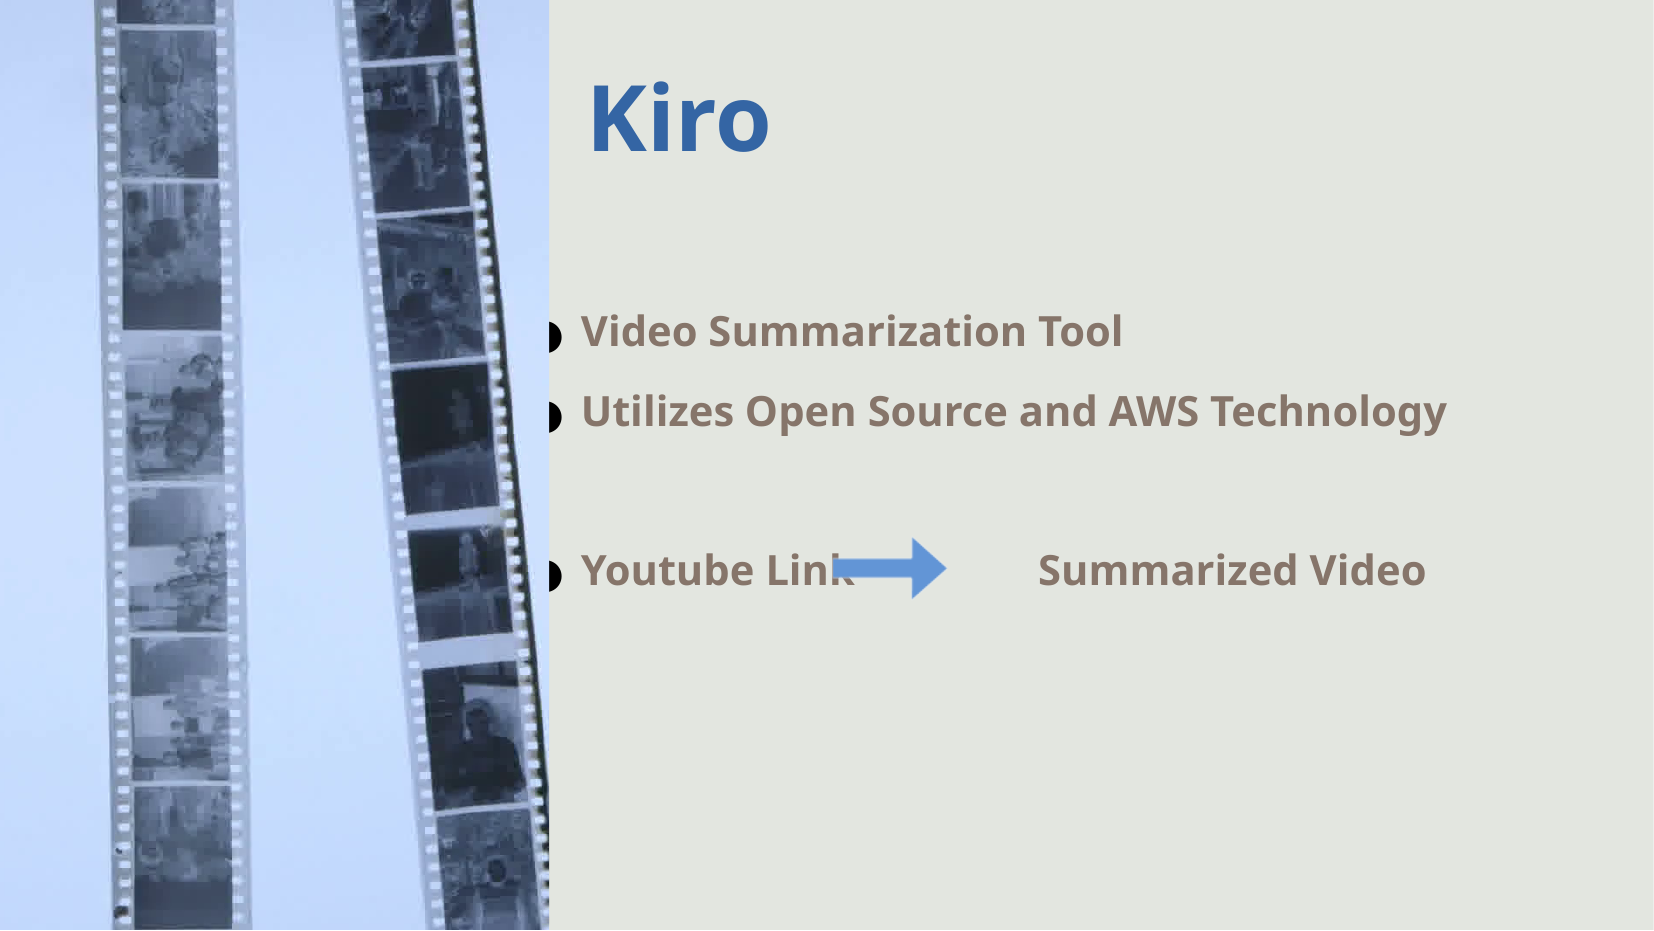

Kiro
Video Summarization Tool
Utilizes Open Source and AWS Technology
Youtube Link Summarized Video